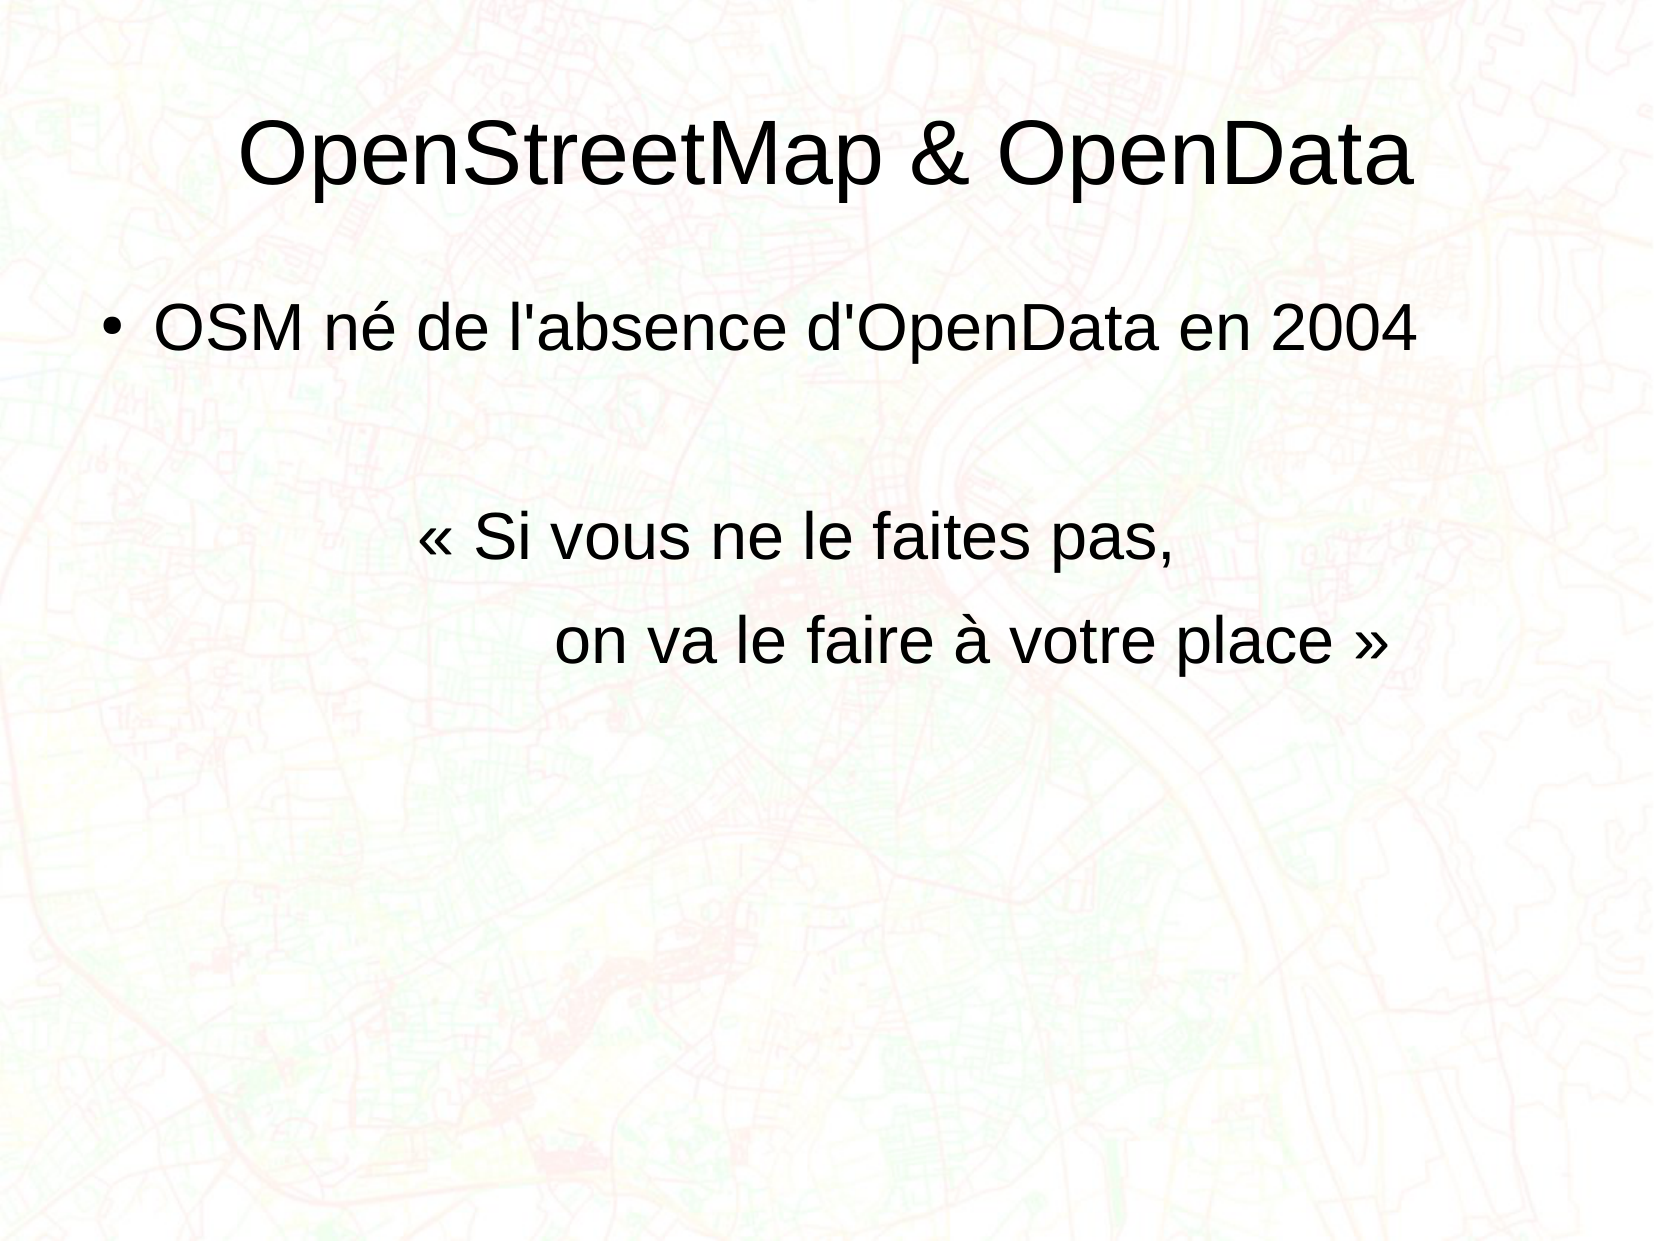

# OpenStreetMap & OpenData
OSM né de l'absence d'OpenData en 2004
« Si vous ne le faites pas,
 on va le faire à votre place »